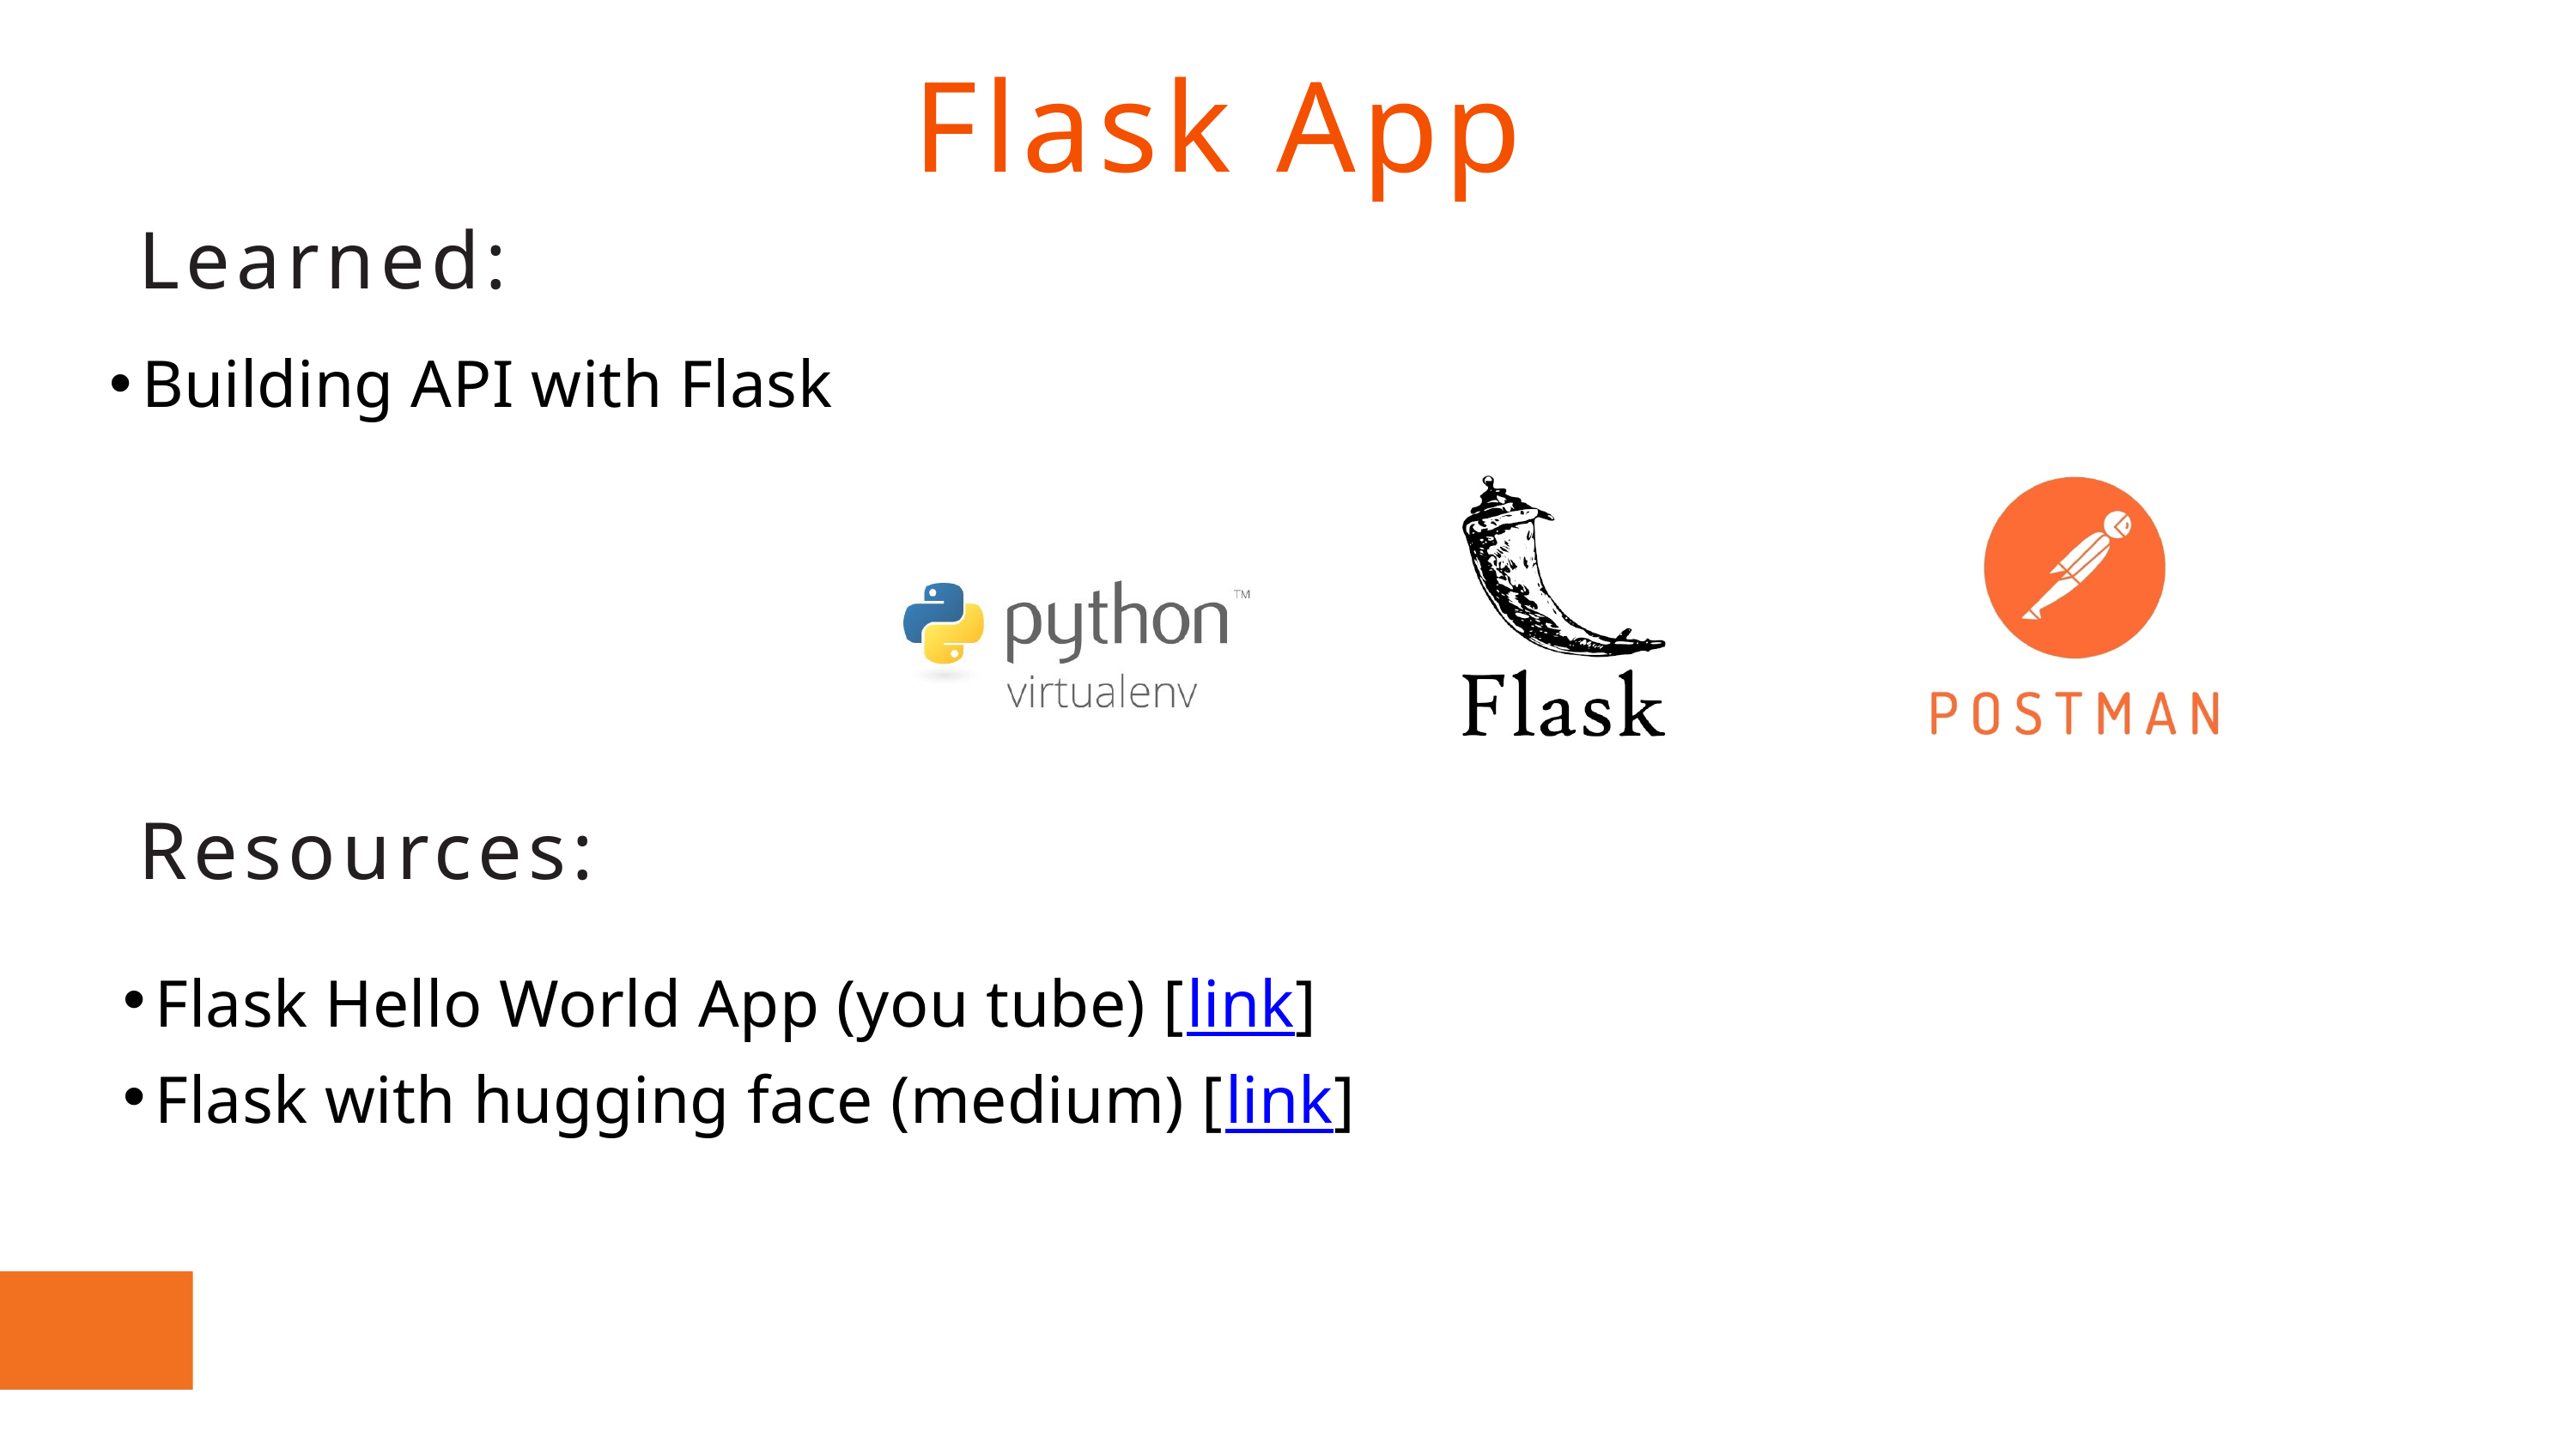

Flask App
 Learned:
Building API with Flask
 Resources:
Flask Hello World App (you tube) [link]
Flask with hugging face (medium) [link]